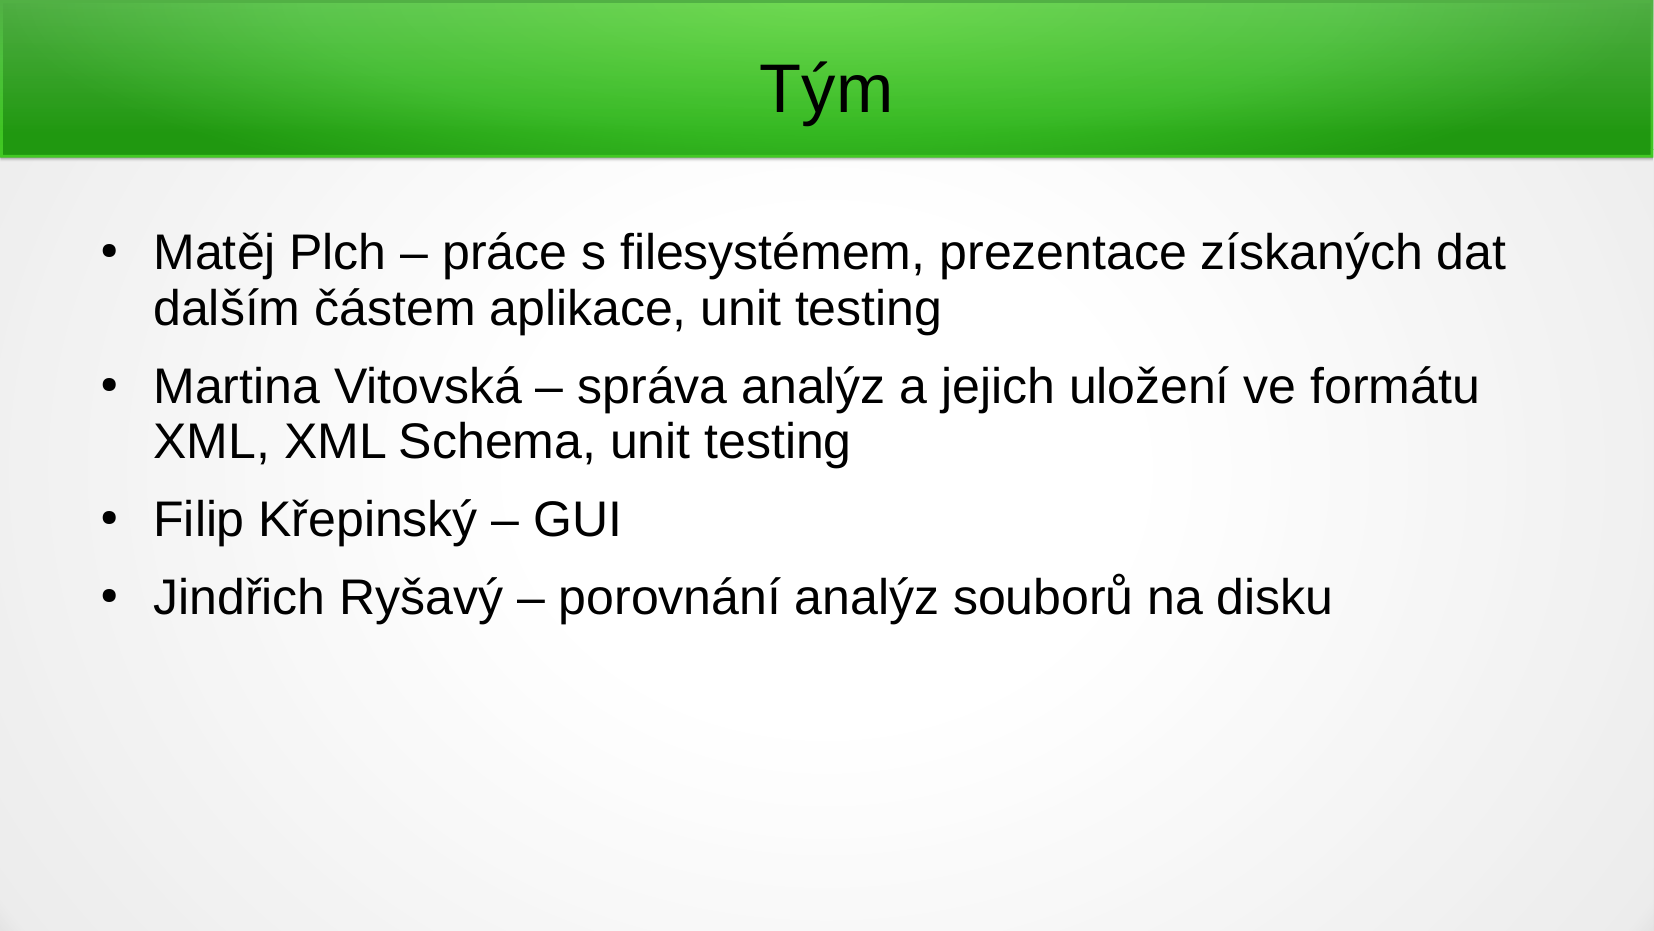

# Tým
Matěj Plch – práce s filesystémem, prezentace získaných dat dalším částem aplikace, unit testing
Martina Vitovská – správa analýz a jejich uložení ve formátu XML, XML Schema, unit testing
Filip Křepinský – GUI
Jindřich Ryšavý – porovnání analýz souborů na disku